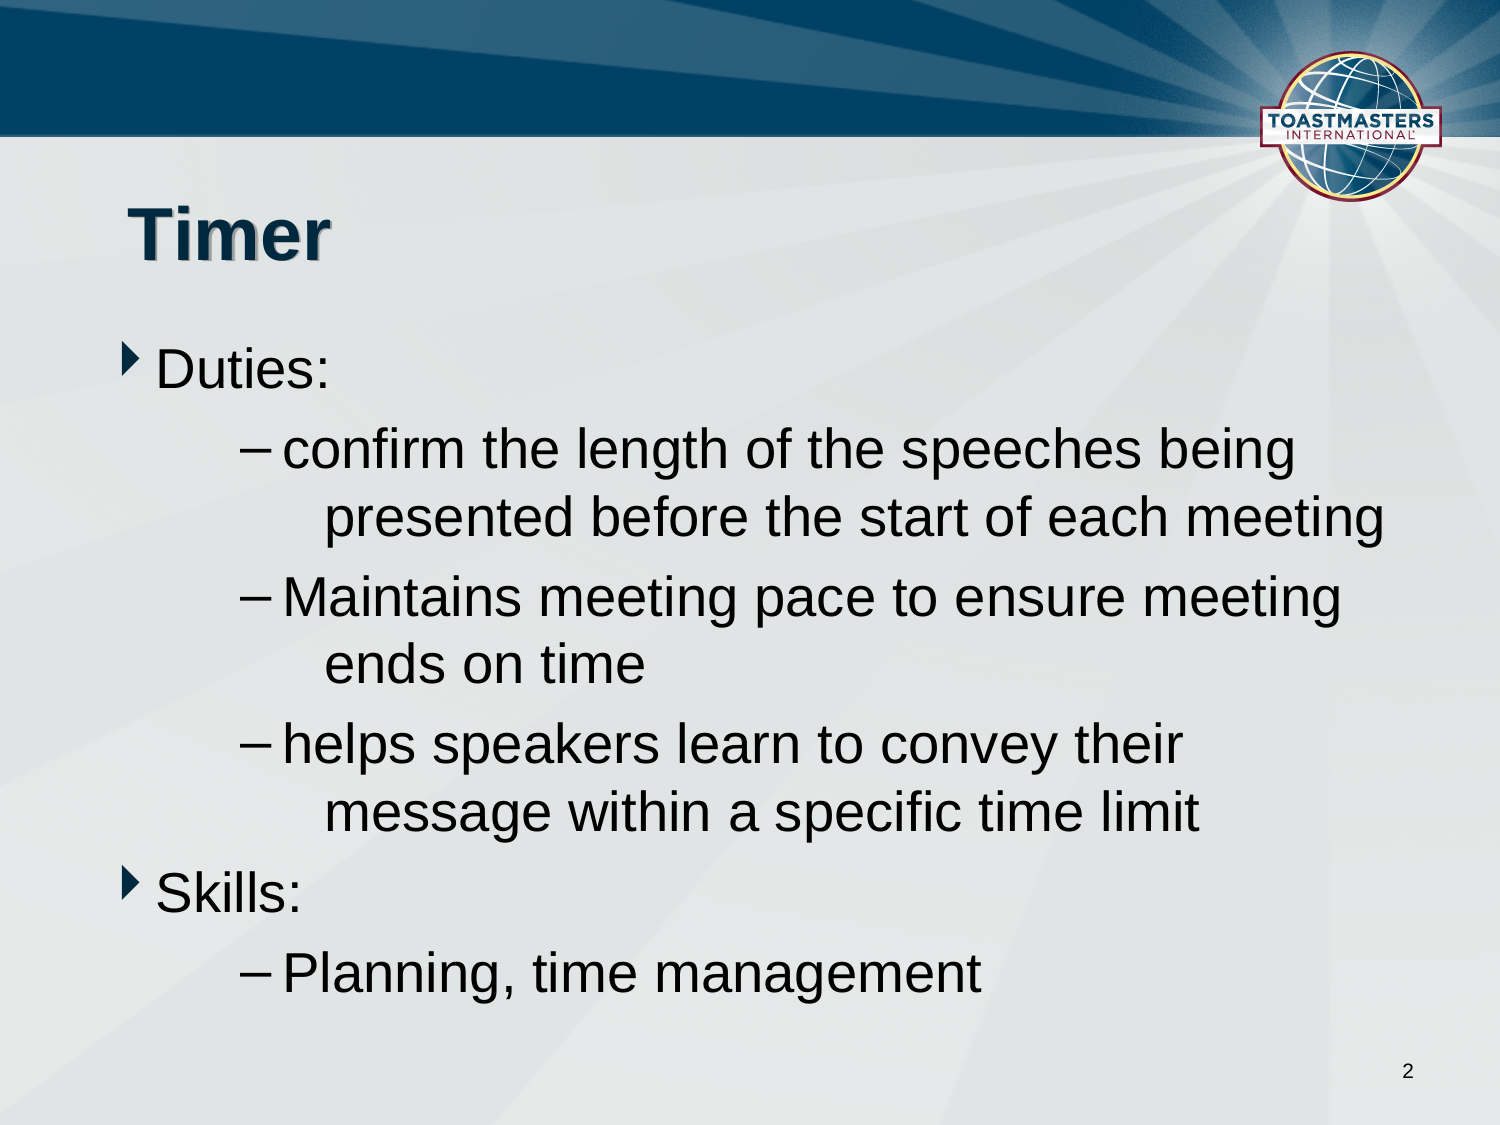

Timer
# Duties:
confirm the length of the speeches being presented before the start of each meeting
Maintains meeting pace to ensure meeting ends on time
helps speakers learn to convey their message within a specific time limit
Skills:
Planning, time management
2